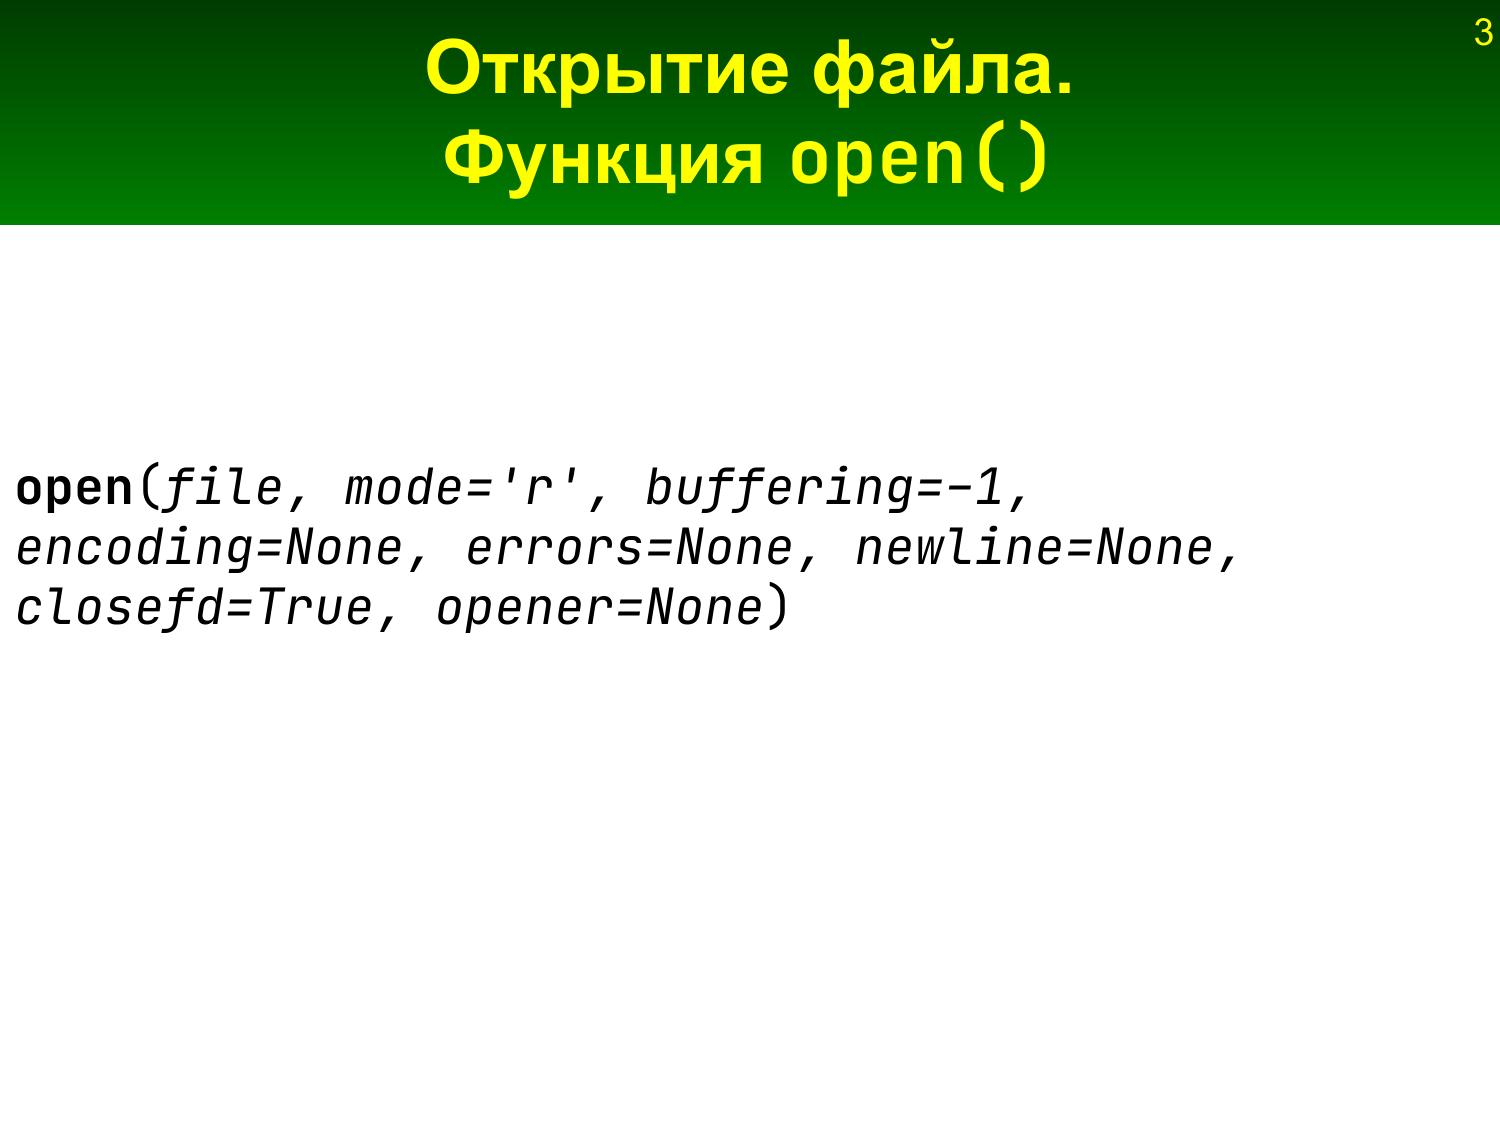

# Открытие файла. Функция open()
open(file, mode='r', buffering=-1, encoding=None, errors=None, newline=None, closefd=True, opener=None)